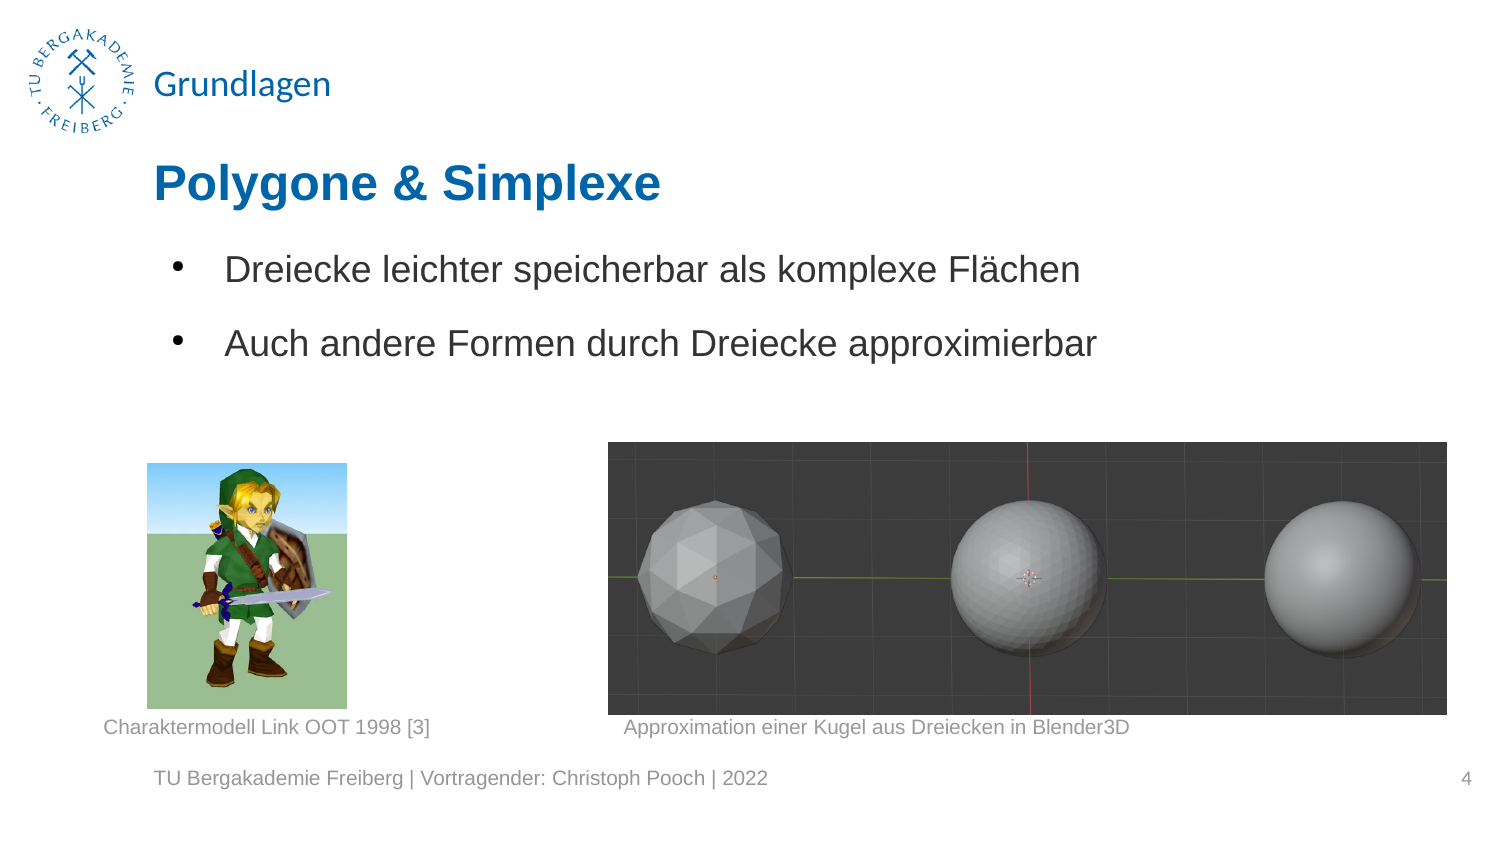

Grundlagen
Polygone & Simplexe
# Dreiecke leichter speicherbar als komplexe Flächen
Auch andere Formen durch Dreiecke approximierbar
Charaktermodell Link OOT 1998 [3]
Approximation einer Kugel aus Dreiecken in Blender3D
TU Bergakademie Freiberg | Vortragender: Christoph Pooch | 2022